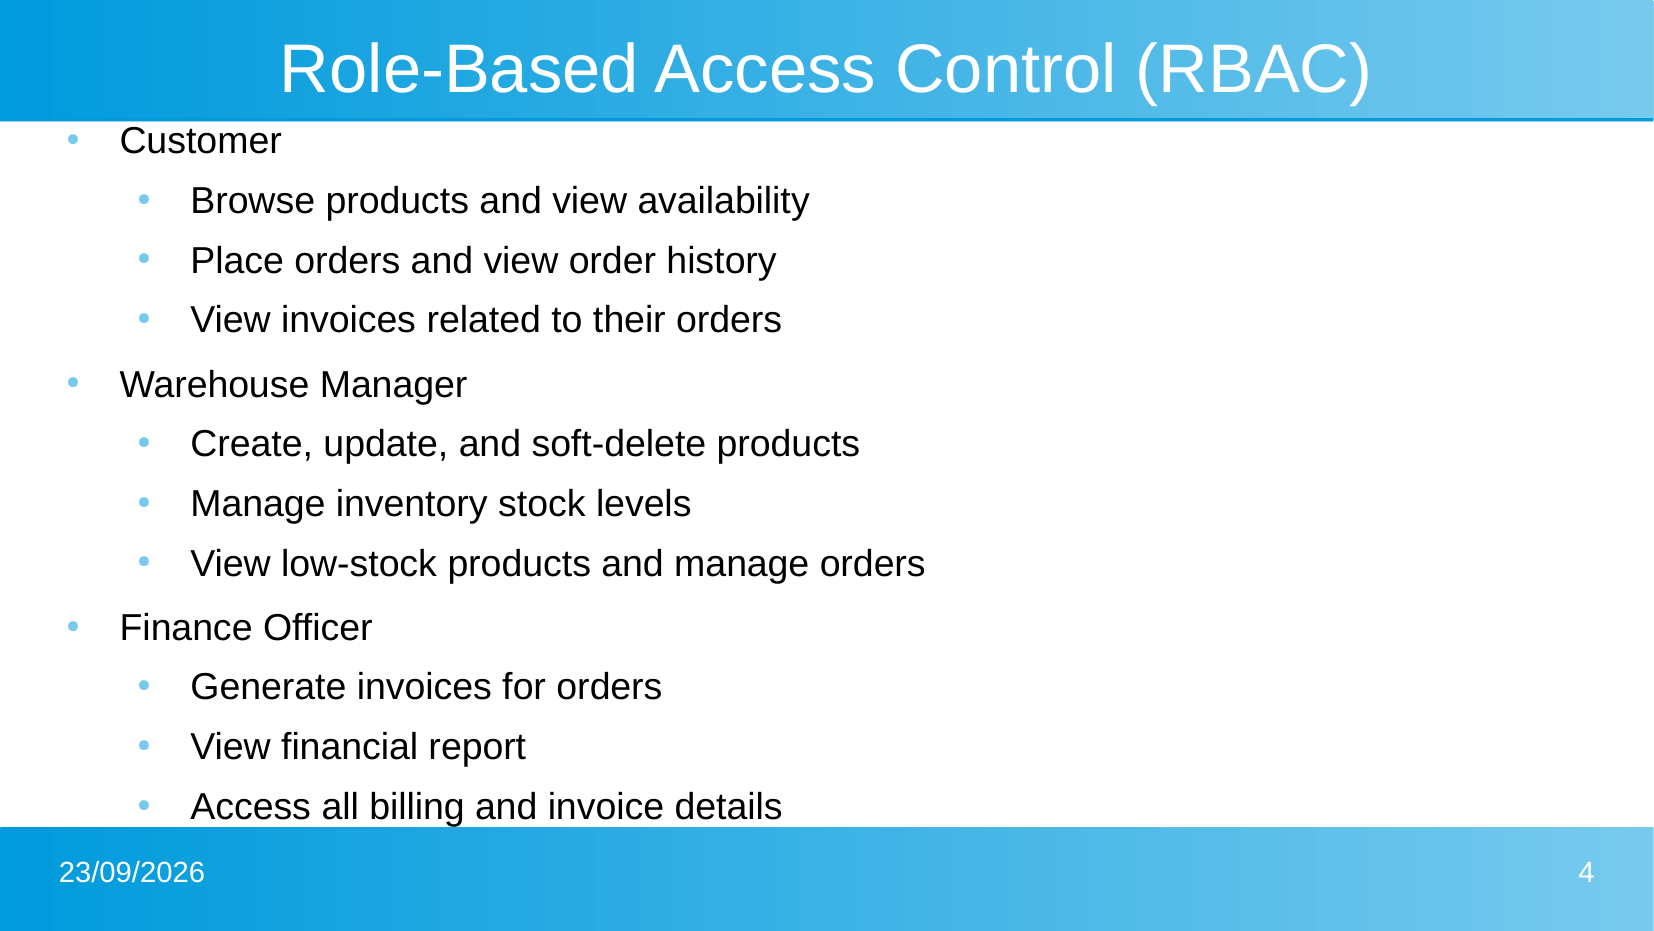

# Role-Based Access Control (RBAC)
Customer
Browse products and view availability
Place orders and view order history
View invoices related to their orders
Warehouse Manager
Create, update, and soft-delete products
Manage inventory stock levels
View low-stock products and manage orders
Finance Officer
Generate invoices for orders
View financial report
Access all billing and invoice details
4